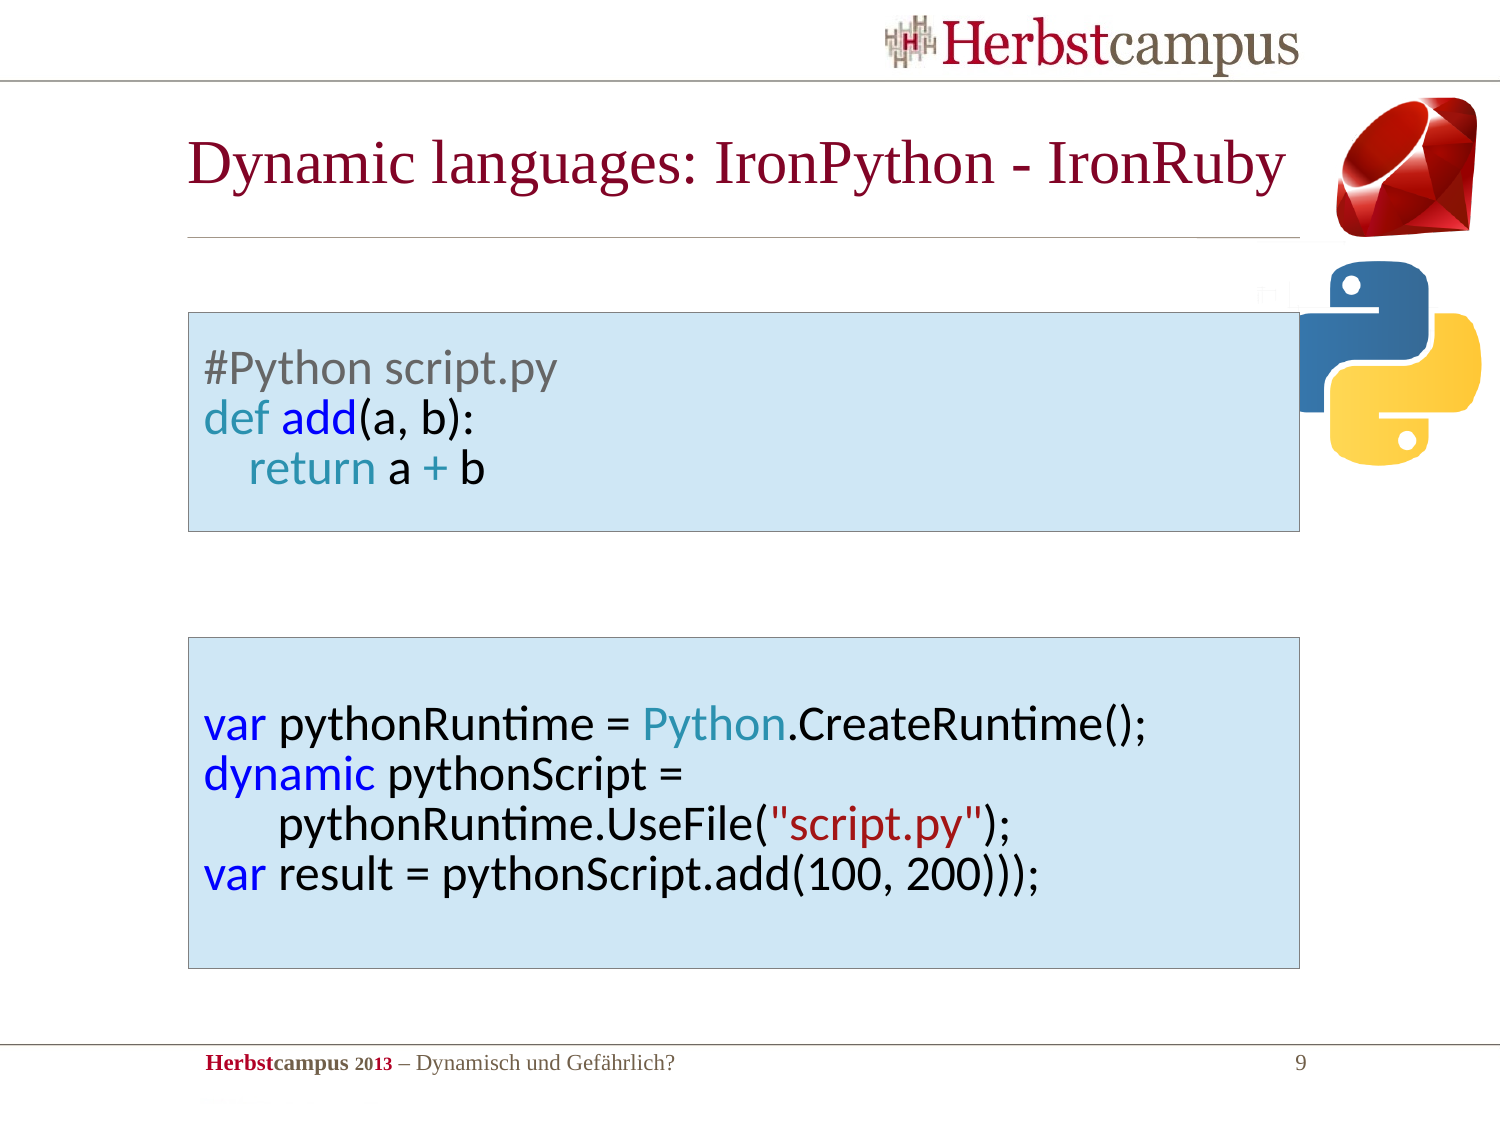

# Dynamic languages: IronPython - IronRuby
#Python script.py
def add(a, b):
 return a + b
var pythonRuntime = Python.CreateRuntime();
dynamic pythonScript =
	pythonRuntime.UseFile("script.py");
var result = pythonScript.add(100, 200)));